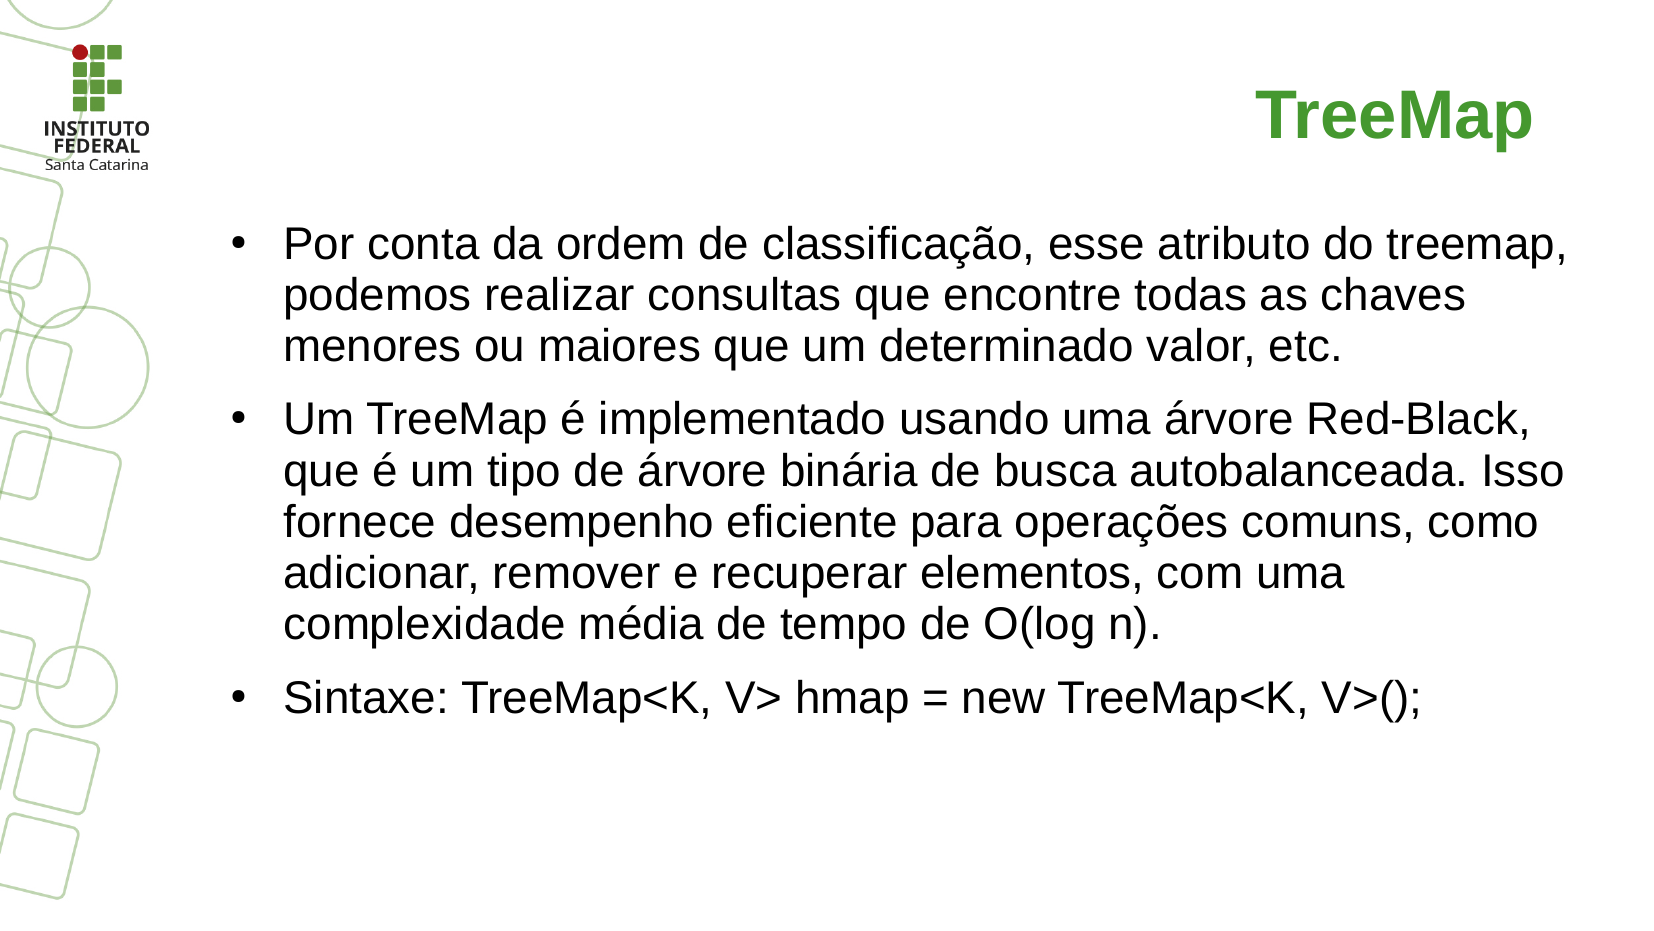

# TreeMap
Por conta da ordem de classificação, esse atributo do treemap, podemos realizar consultas que encontre todas as chaves menores ou maiores que um determinado valor, etc.
Um TreeMap é implementado usando uma árvore Red-Black, que é um tipo de árvore binária de busca autobalanceada. Isso fornece desempenho eficiente para operações comuns, como adicionar, remover e recuperar elementos, com uma complexidade média de tempo de O(log n).
Sintaxe: TreeMap<K, V> hmap = new TreeMap<K, V>();